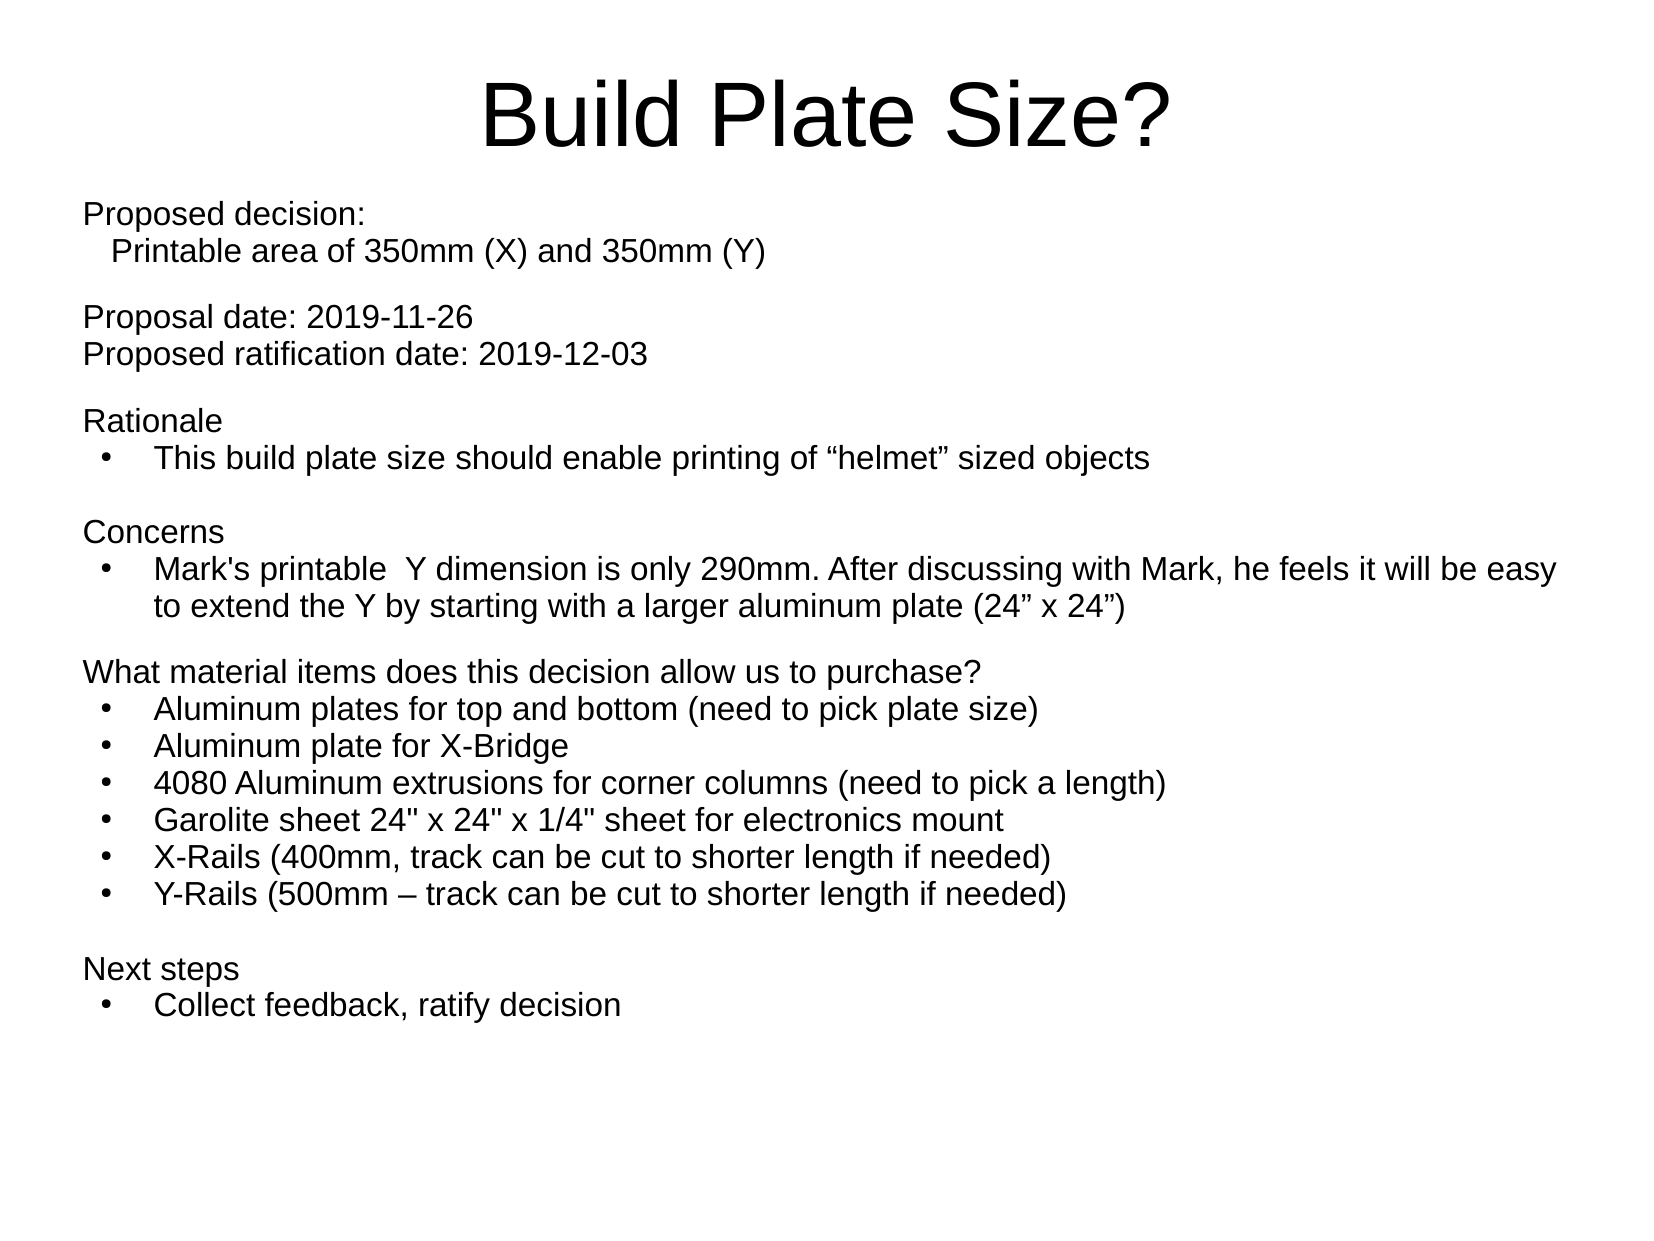

# Build Plate Size?
Proposed decision:
Printable area of 350mm (X) and 350mm (Y)
Proposal date: 2019-11-26
Proposed ratification date: 2019-12-03
Rationale
This build plate size should enable printing of “helmet” sized objects
Concerns
Mark's printable Y dimension is only 290mm. After discussing with Mark, he feels it will be easy to extend the Y by starting with a larger aluminum plate (24” x 24”)
What material items does this decision allow us to purchase?
Aluminum plates for top and bottom (need to pick plate size)
Aluminum plate for X-Bridge
4080 Aluminum extrusions for corner columns (need to pick a length)
Garolite sheet 24" x 24" x 1/4" sheet for electronics mount
X-Rails (400mm, track can be cut to shorter length if needed)
Y-Rails (500mm – track can be cut to shorter length if needed)
Next steps
Collect feedback, ratify decision